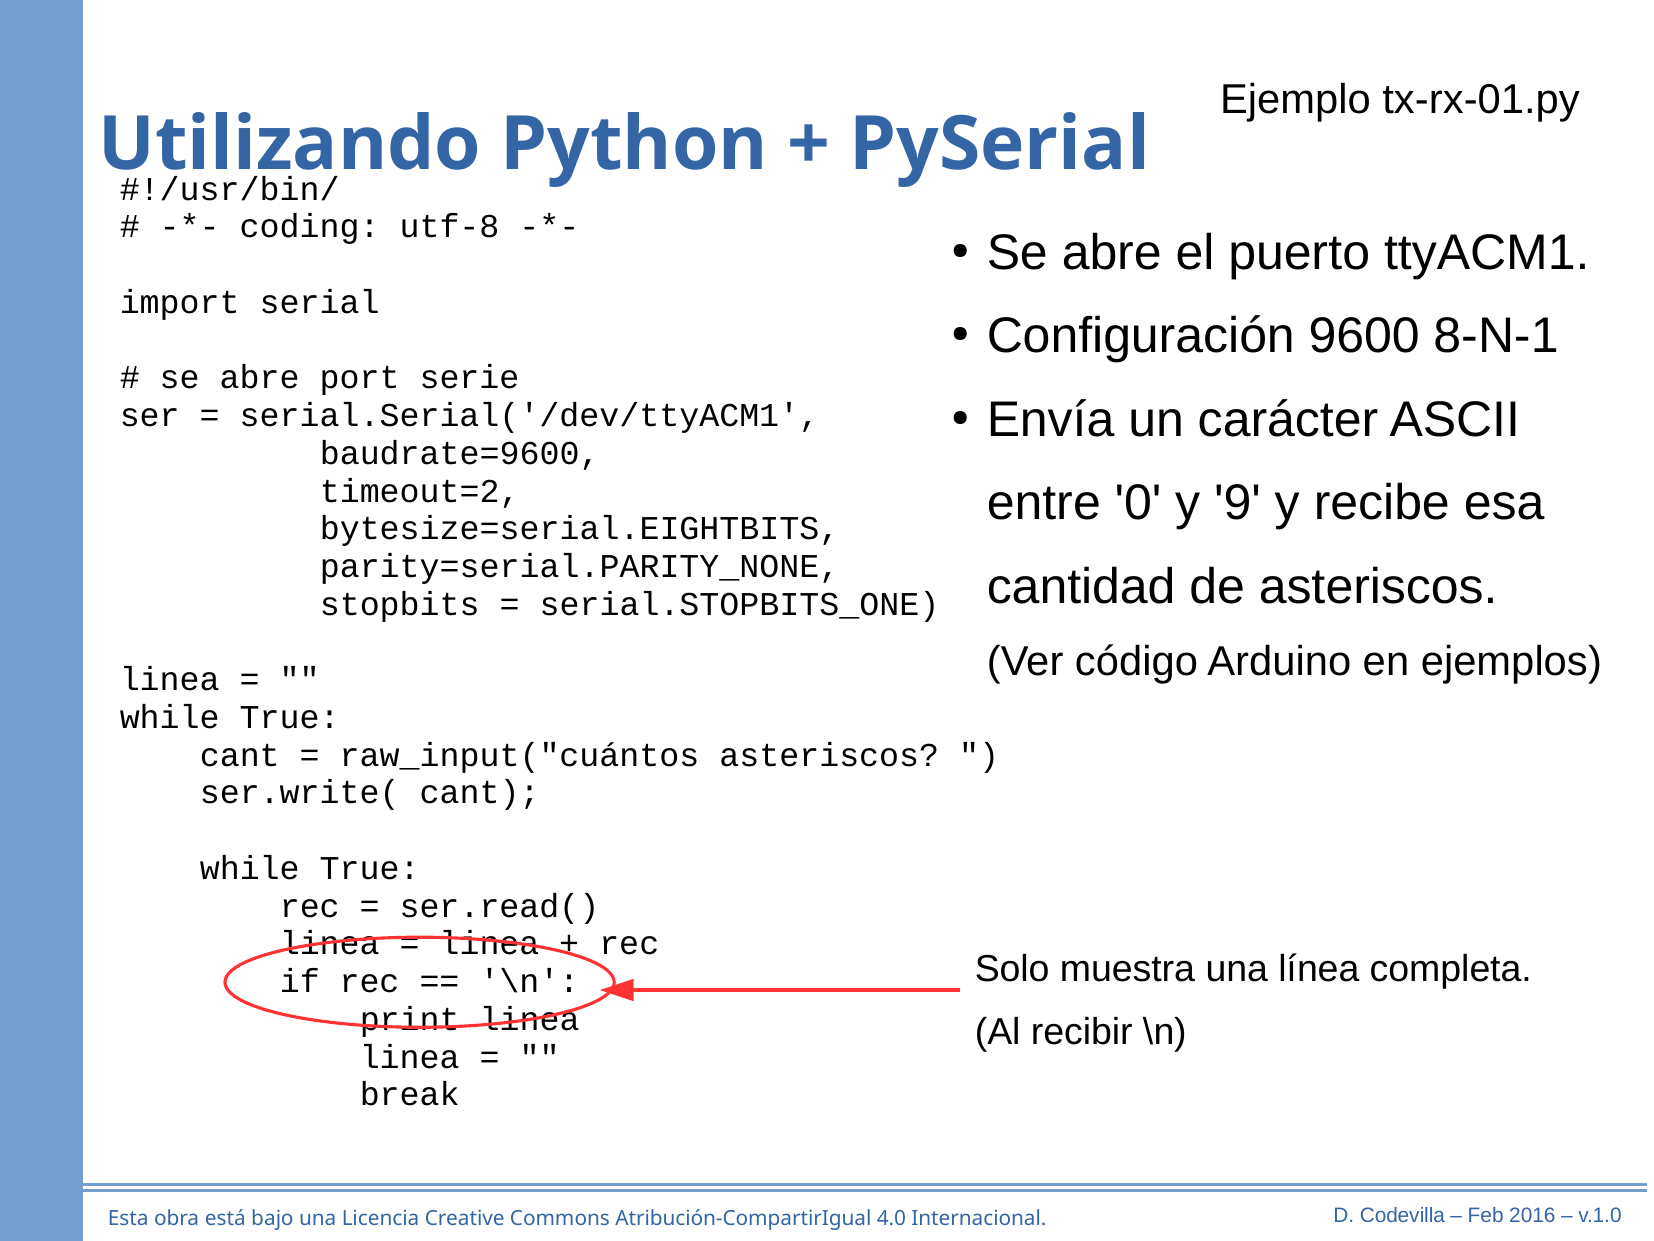

Utilizando Python + PySerial
Ejemplo tx-rx-01.py
#!/usr/bin/
# -*- coding: utf-8 -*-
import serial
# se abre port serie
ser = serial.Serial('/dev/ttyACM1',
 baudrate=9600,
 timeout=2,
 bytesize=serial.EIGHTBITS,
 parity=serial.PARITY_NONE,
 stopbits = serial.STOPBITS_ONE)
linea = ""
while True:
 cant = raw_input("cuántos asteriscos? ")
 ser.write( cant);
 while True:
 rec = ser.read()
 linea = linea + rec
 if rec == '\n':
 print linea
 linea = ""
 break
Se abre el puerto ttyACM1.
Configuración 9600 8-N-1
Envía un carácter ASCII entre '0' y '9' y recibe esa cantidad de asteriscos.
(Ver código Arduino en ejemplos)
Solo muestra una línea completa.
(Al recibir \n)